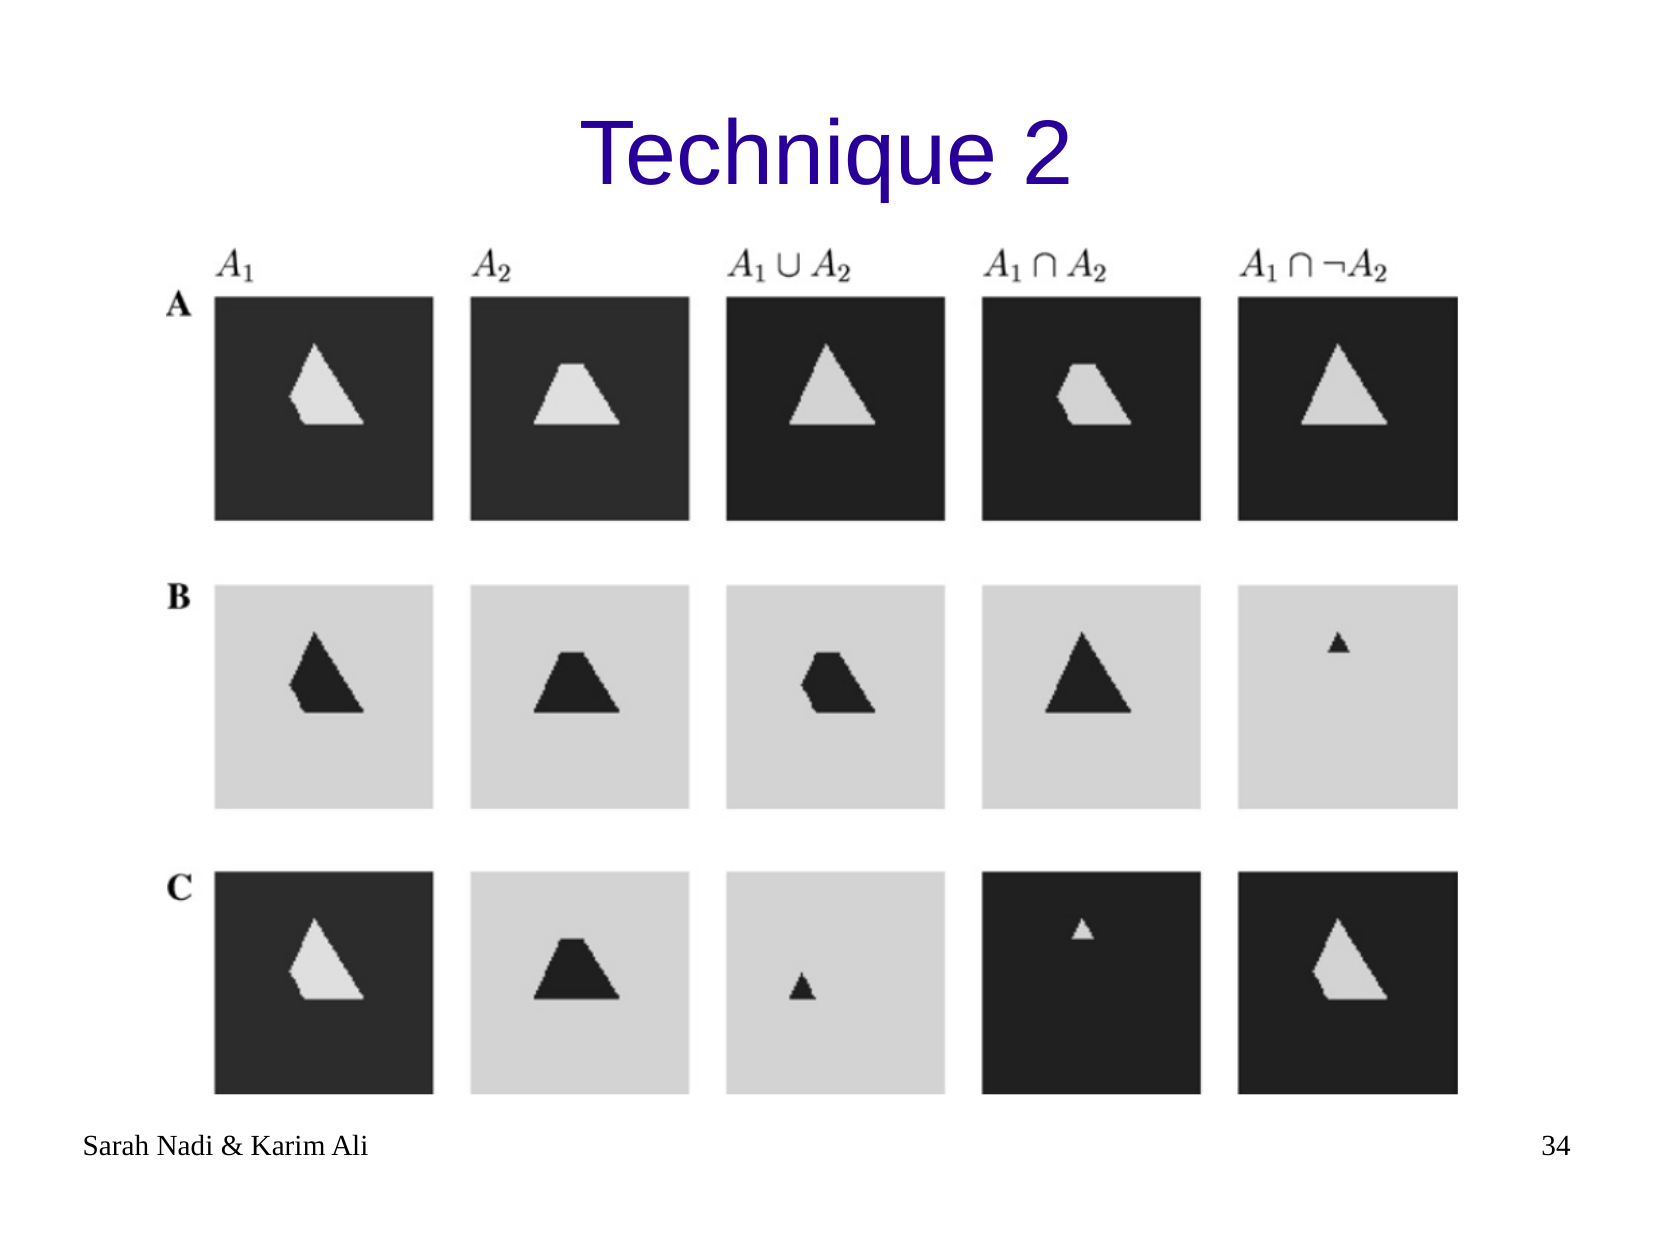

# Technique 2
Sarah Nadi & Karim Ali
34